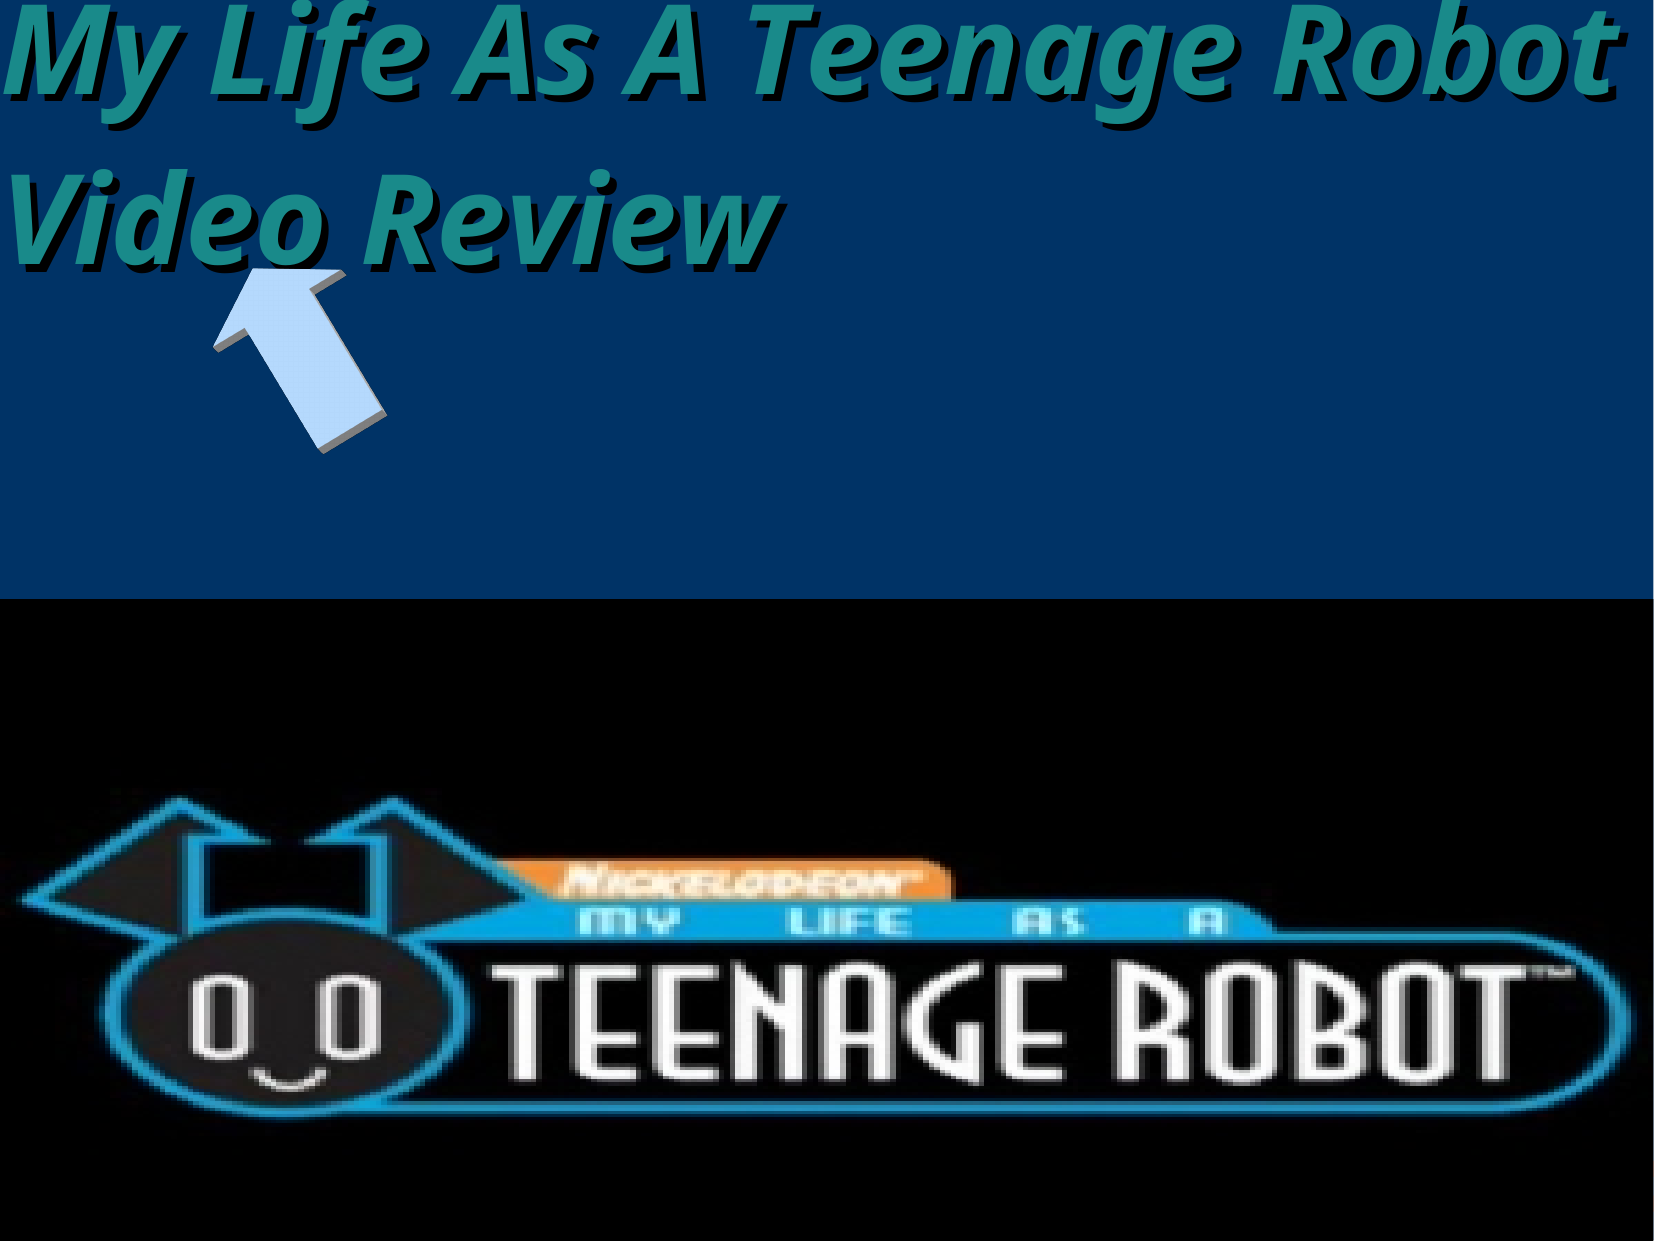

# My Life As A Teenage Robot Video Review